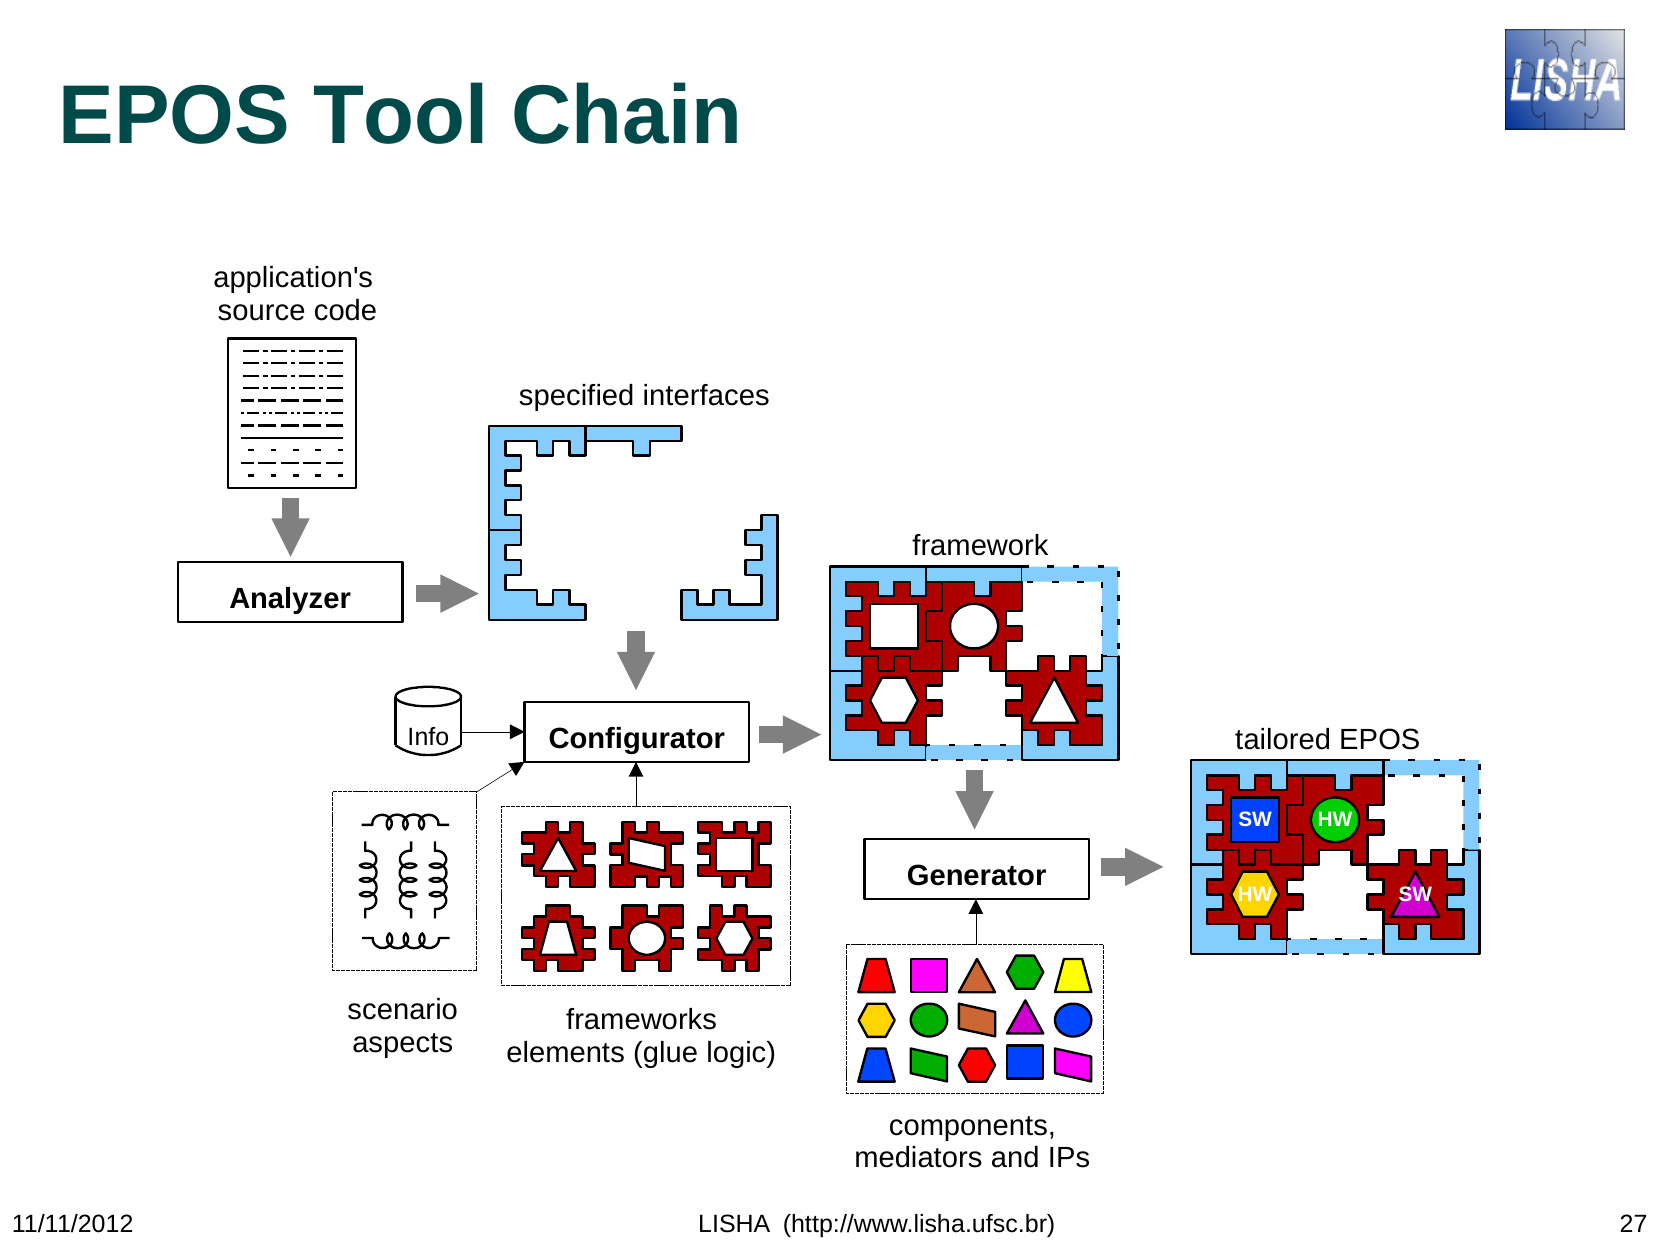

# EPOS Tool Chain
application's
source code
specified interfaces
framework
Analyzer
Info
Configurator
scenario
aspects
frameworks
elements (glue logic)
tailored EPOS
SW
HW
HW
SW
Generator
components, mediators and IPs